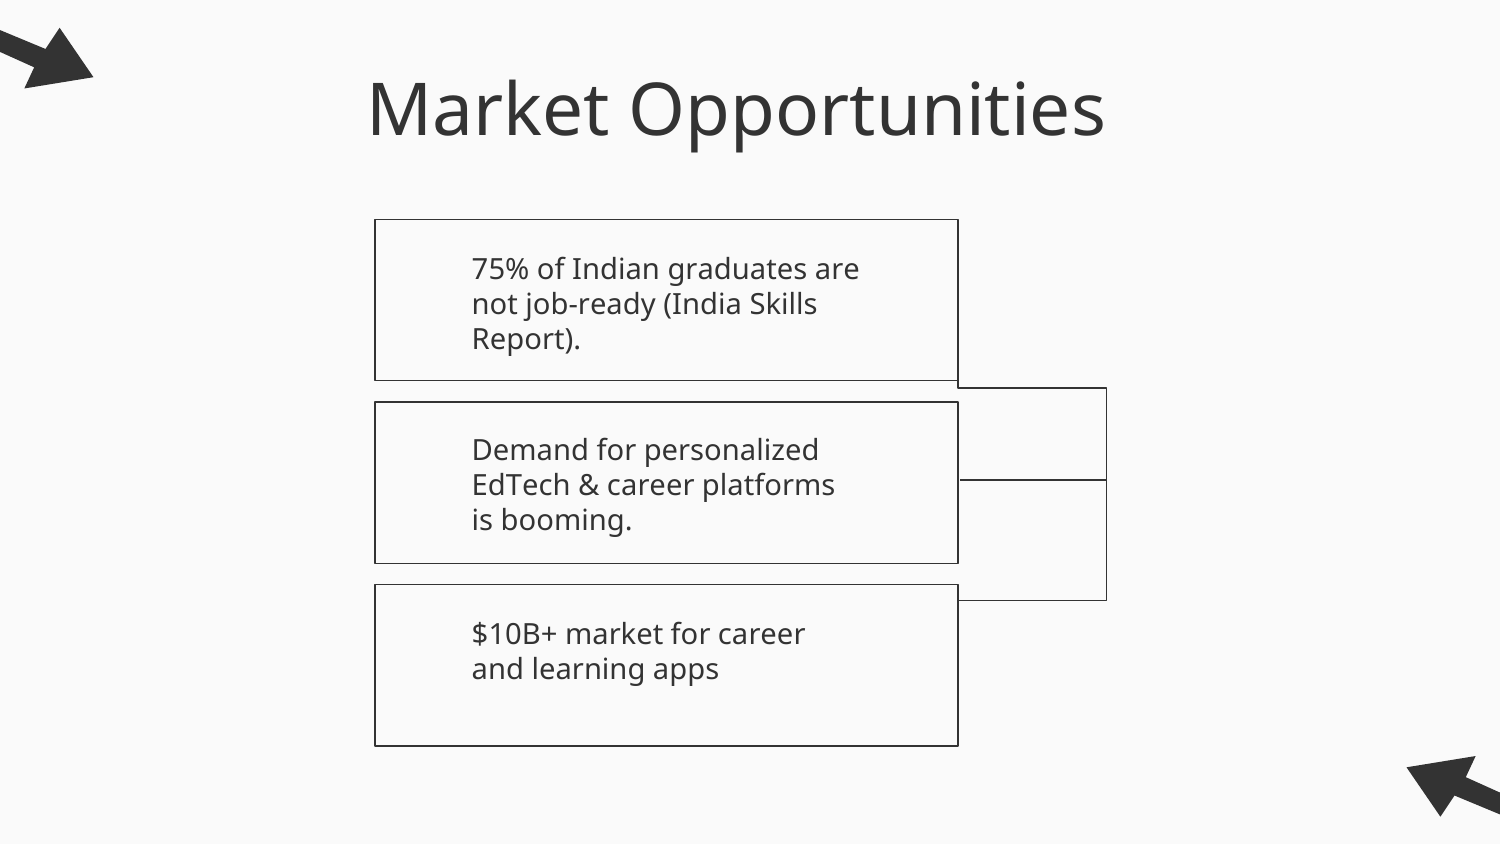

# Market Opportunities
75% of Indian graduates are not job-ready (India Skills Report).
Demand for personalized EdTech & career platforms is booming.
$10B+ market for career and learning apps